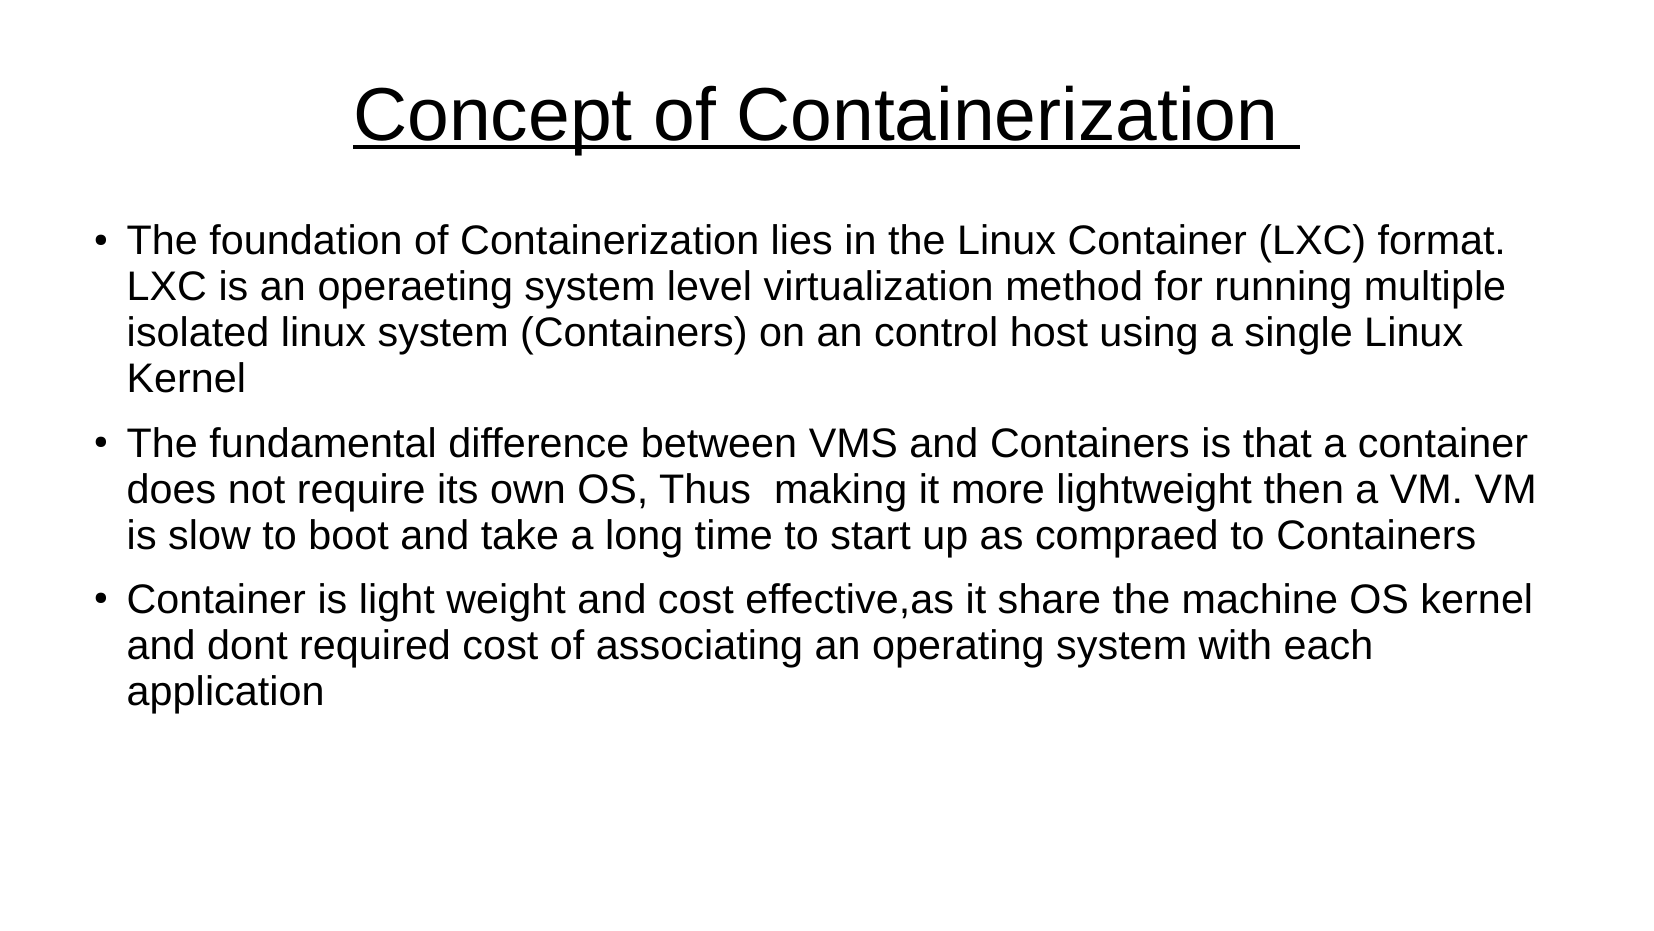

# Concept of Containerization
The foundation of Containerization lies in the Linux Container (LXC) format. LXC is an operaeting system level virtualization method for running multiple isolated linux system (Containers) on an control host using a single Linux Kernel
The fundamental difference between VMS and Containers is that a container does not require its own OS, Thus making it more lightweight then a VM. VM is slow to boot and take a long time to start up as compraed to Containers
Container is light weight and cost effective,as it share the machine OS kernel and dont required cost of associating an operating system with each application